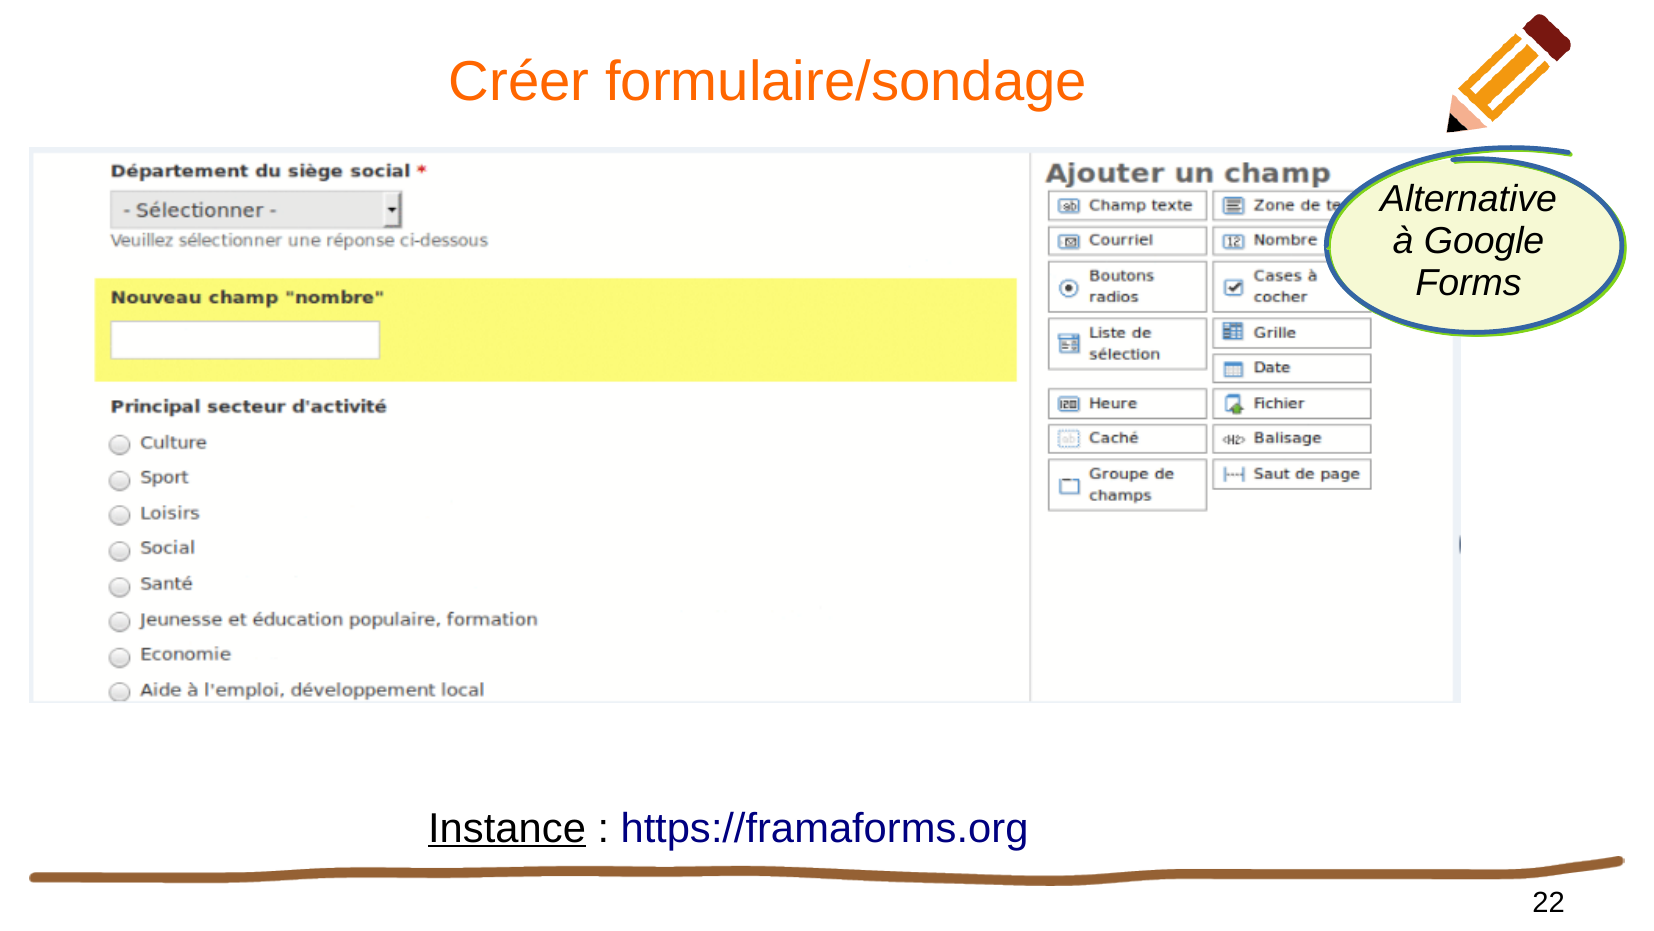

# Créer formulaire/sondage
Alternative
à Google Forms
Instance : https://framaforms.org
22